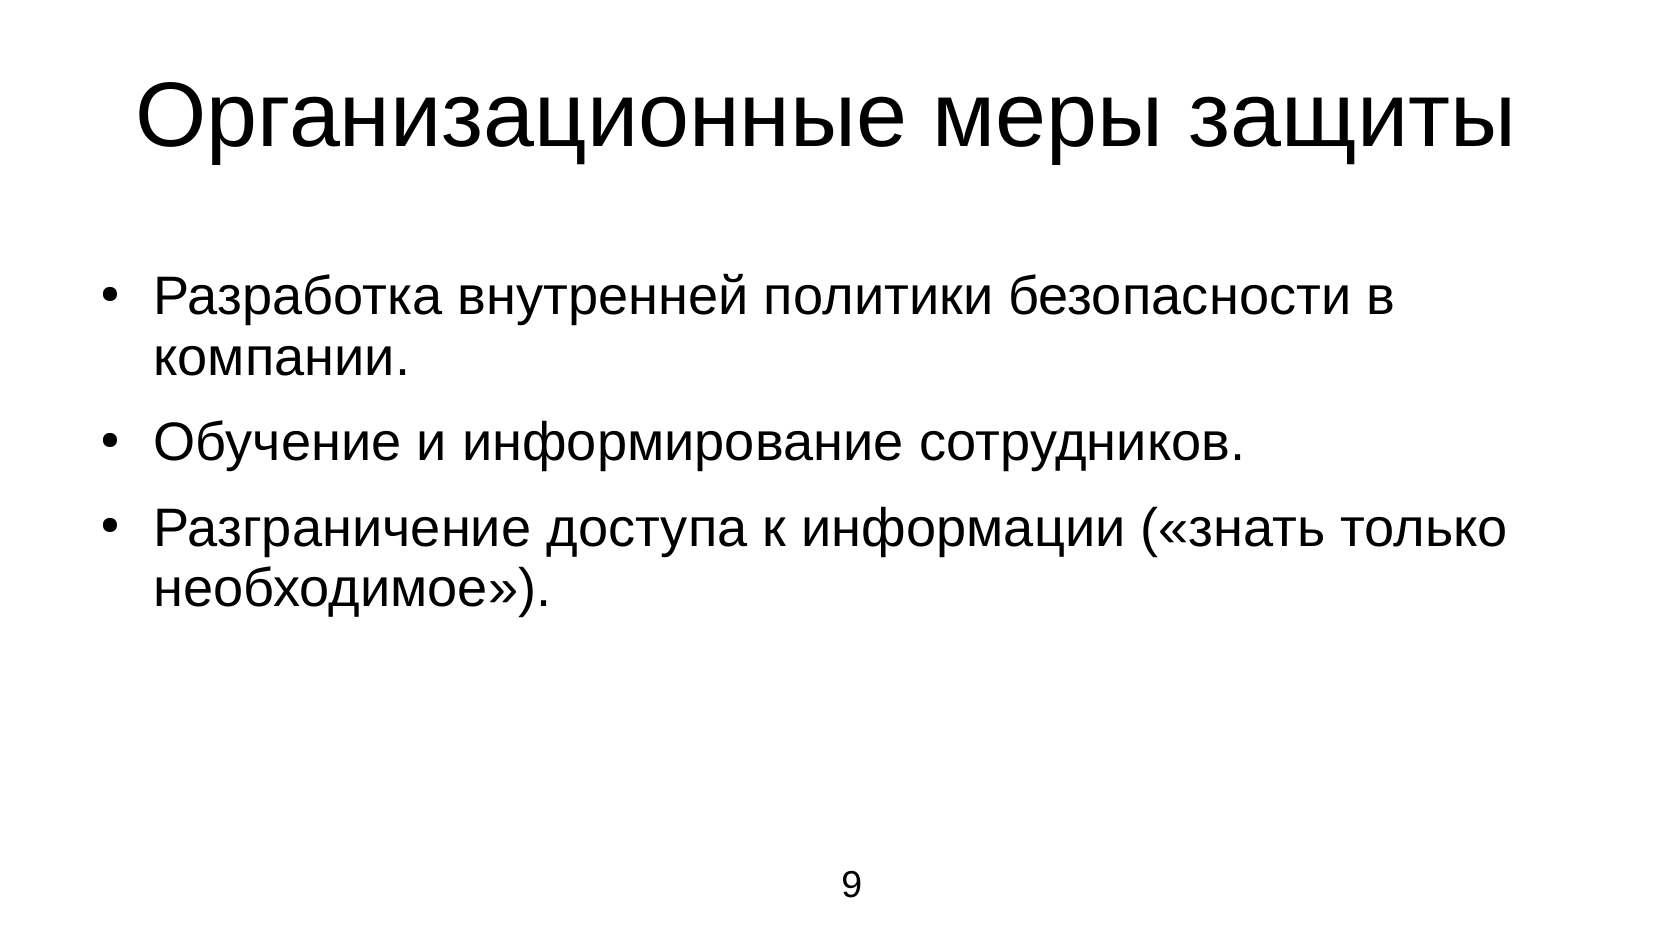

# Организационные меры защиты
Разработка внутренней политики безопасности в компании.
Обучение и информирование сотрудников.
Разграничение доступа к информации («знать только необходимое»).
9